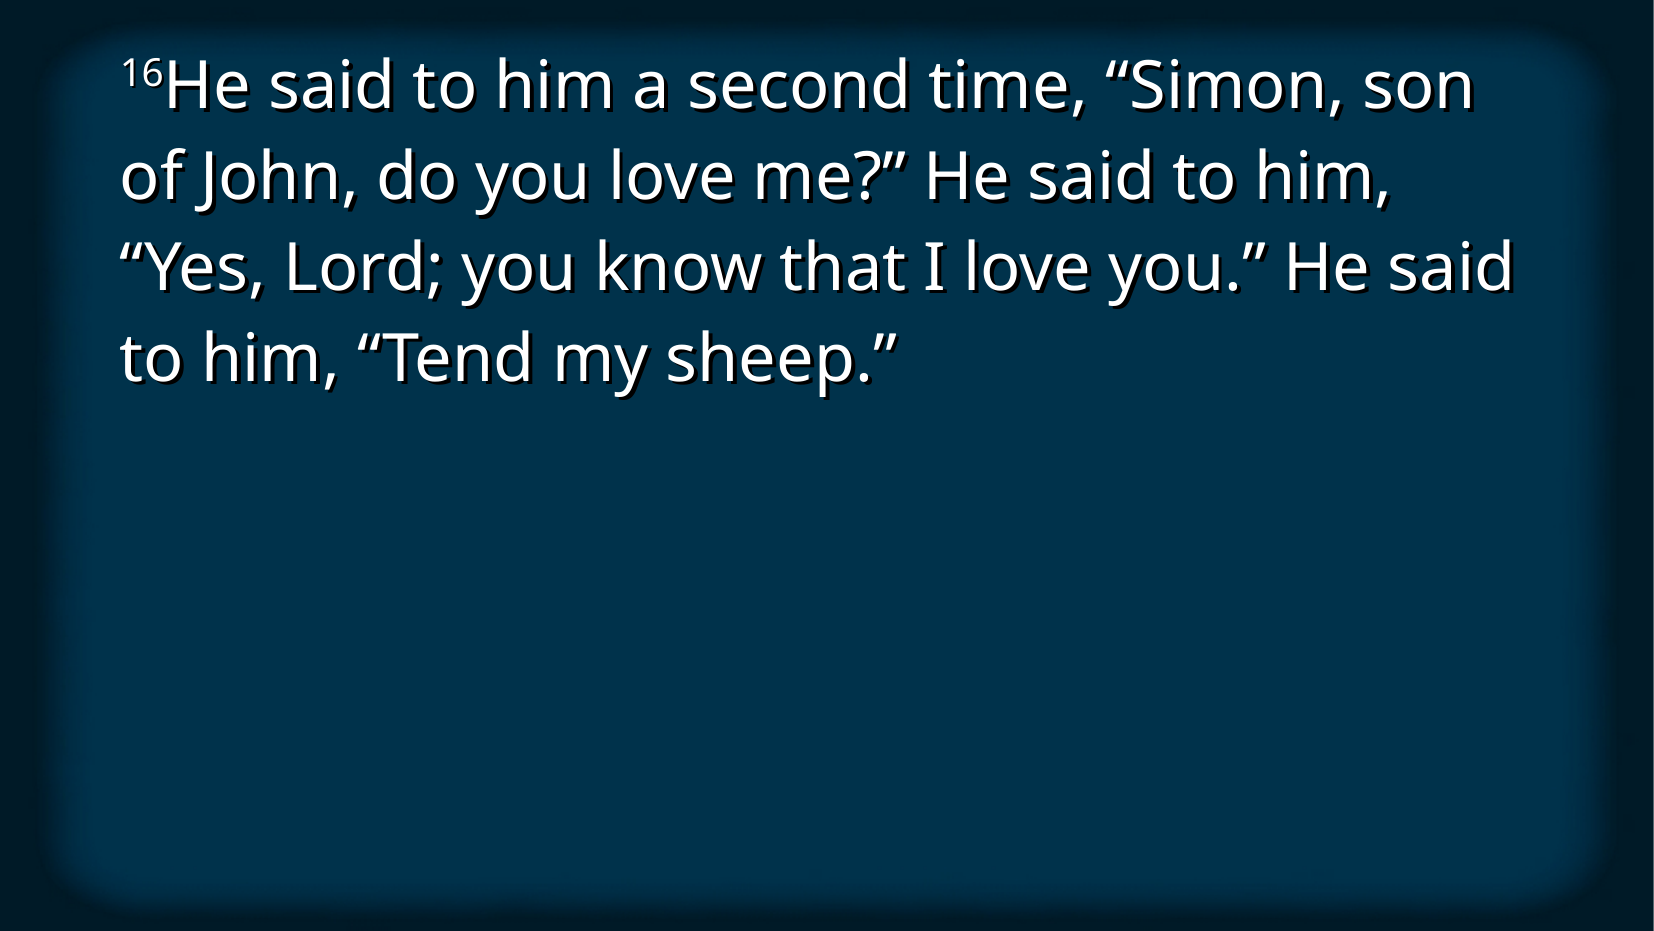

16He said to him a second time, “Simon, son of John, do you love me?” He said to him, “Yes, Lord; you know that I love you.” He said to him, “Tend my sheep.”